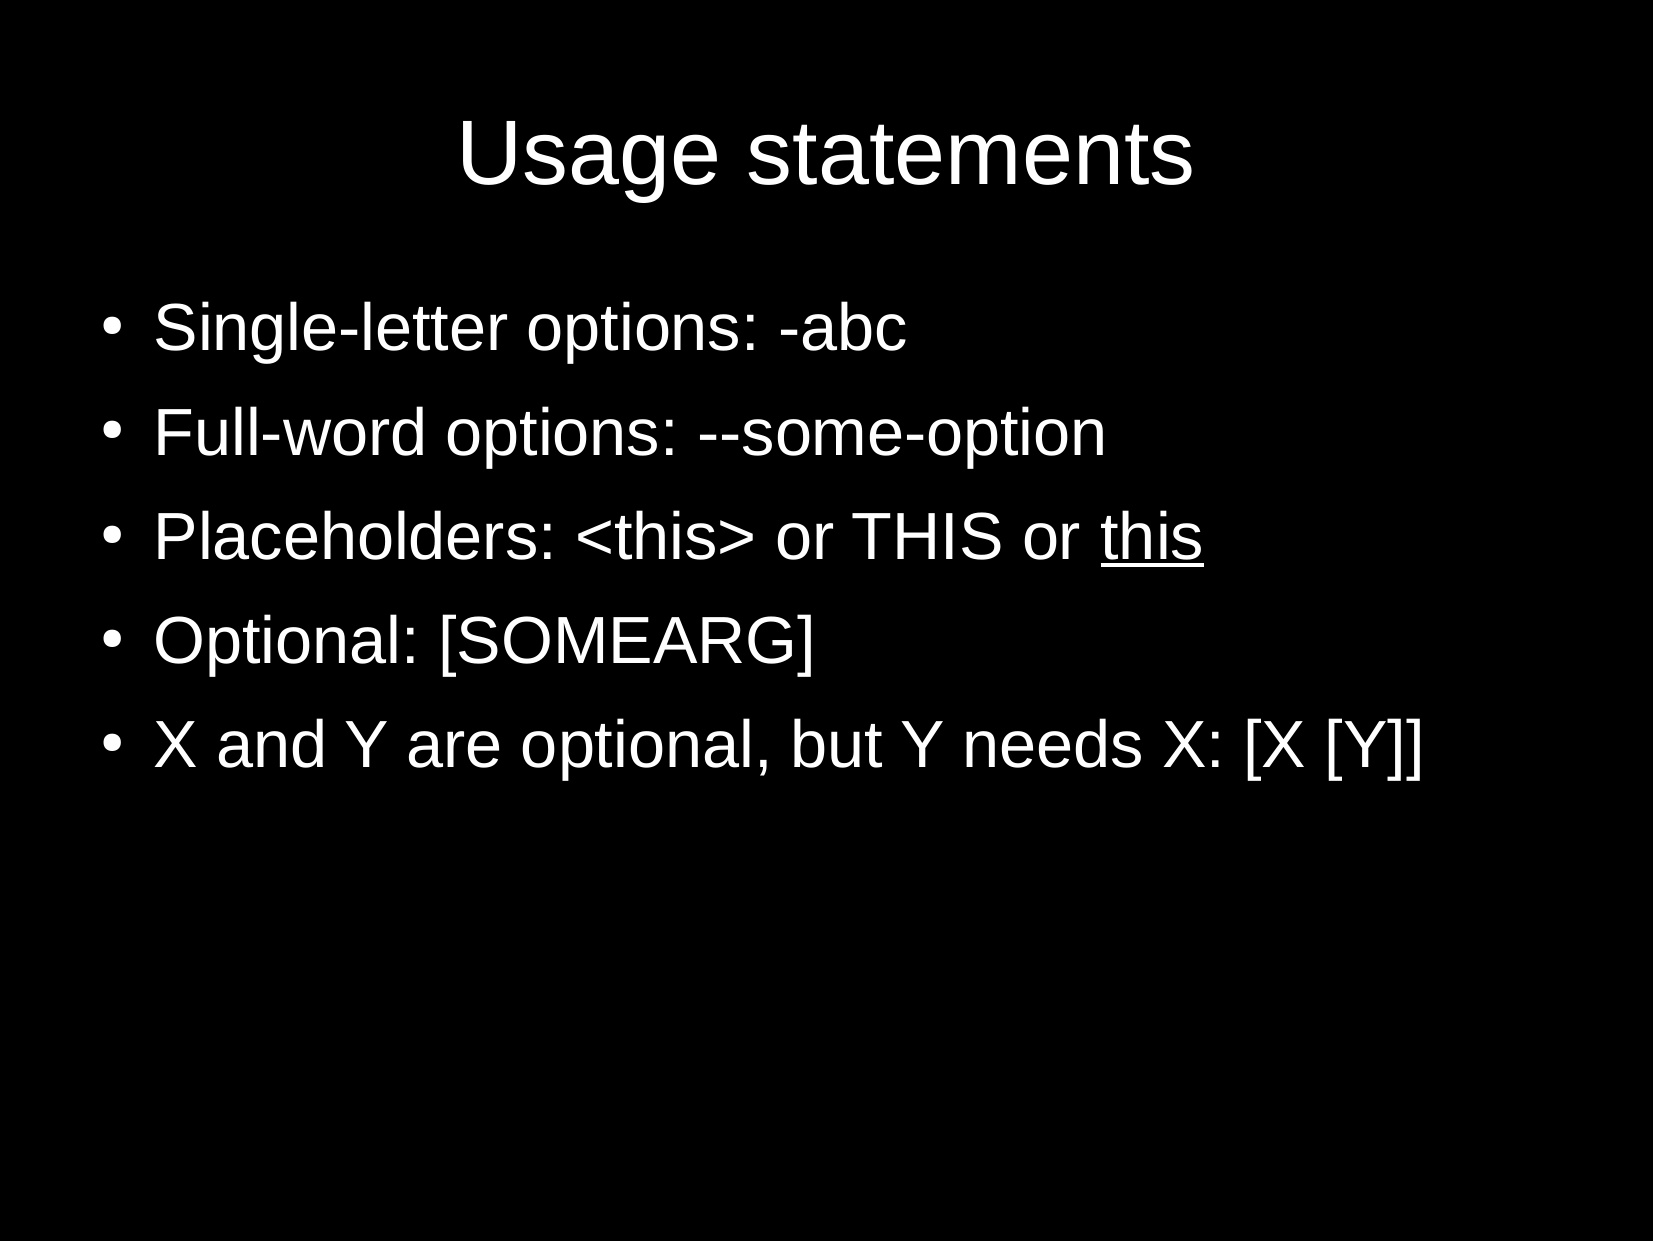

# Usage statements
Single-letter options: -abc
Full-word options: --some-option
Placeholders: <this> or THIS or this
Optional: [SOMEARG]
X and Y are optional, but Y needs X: [X [Y]]